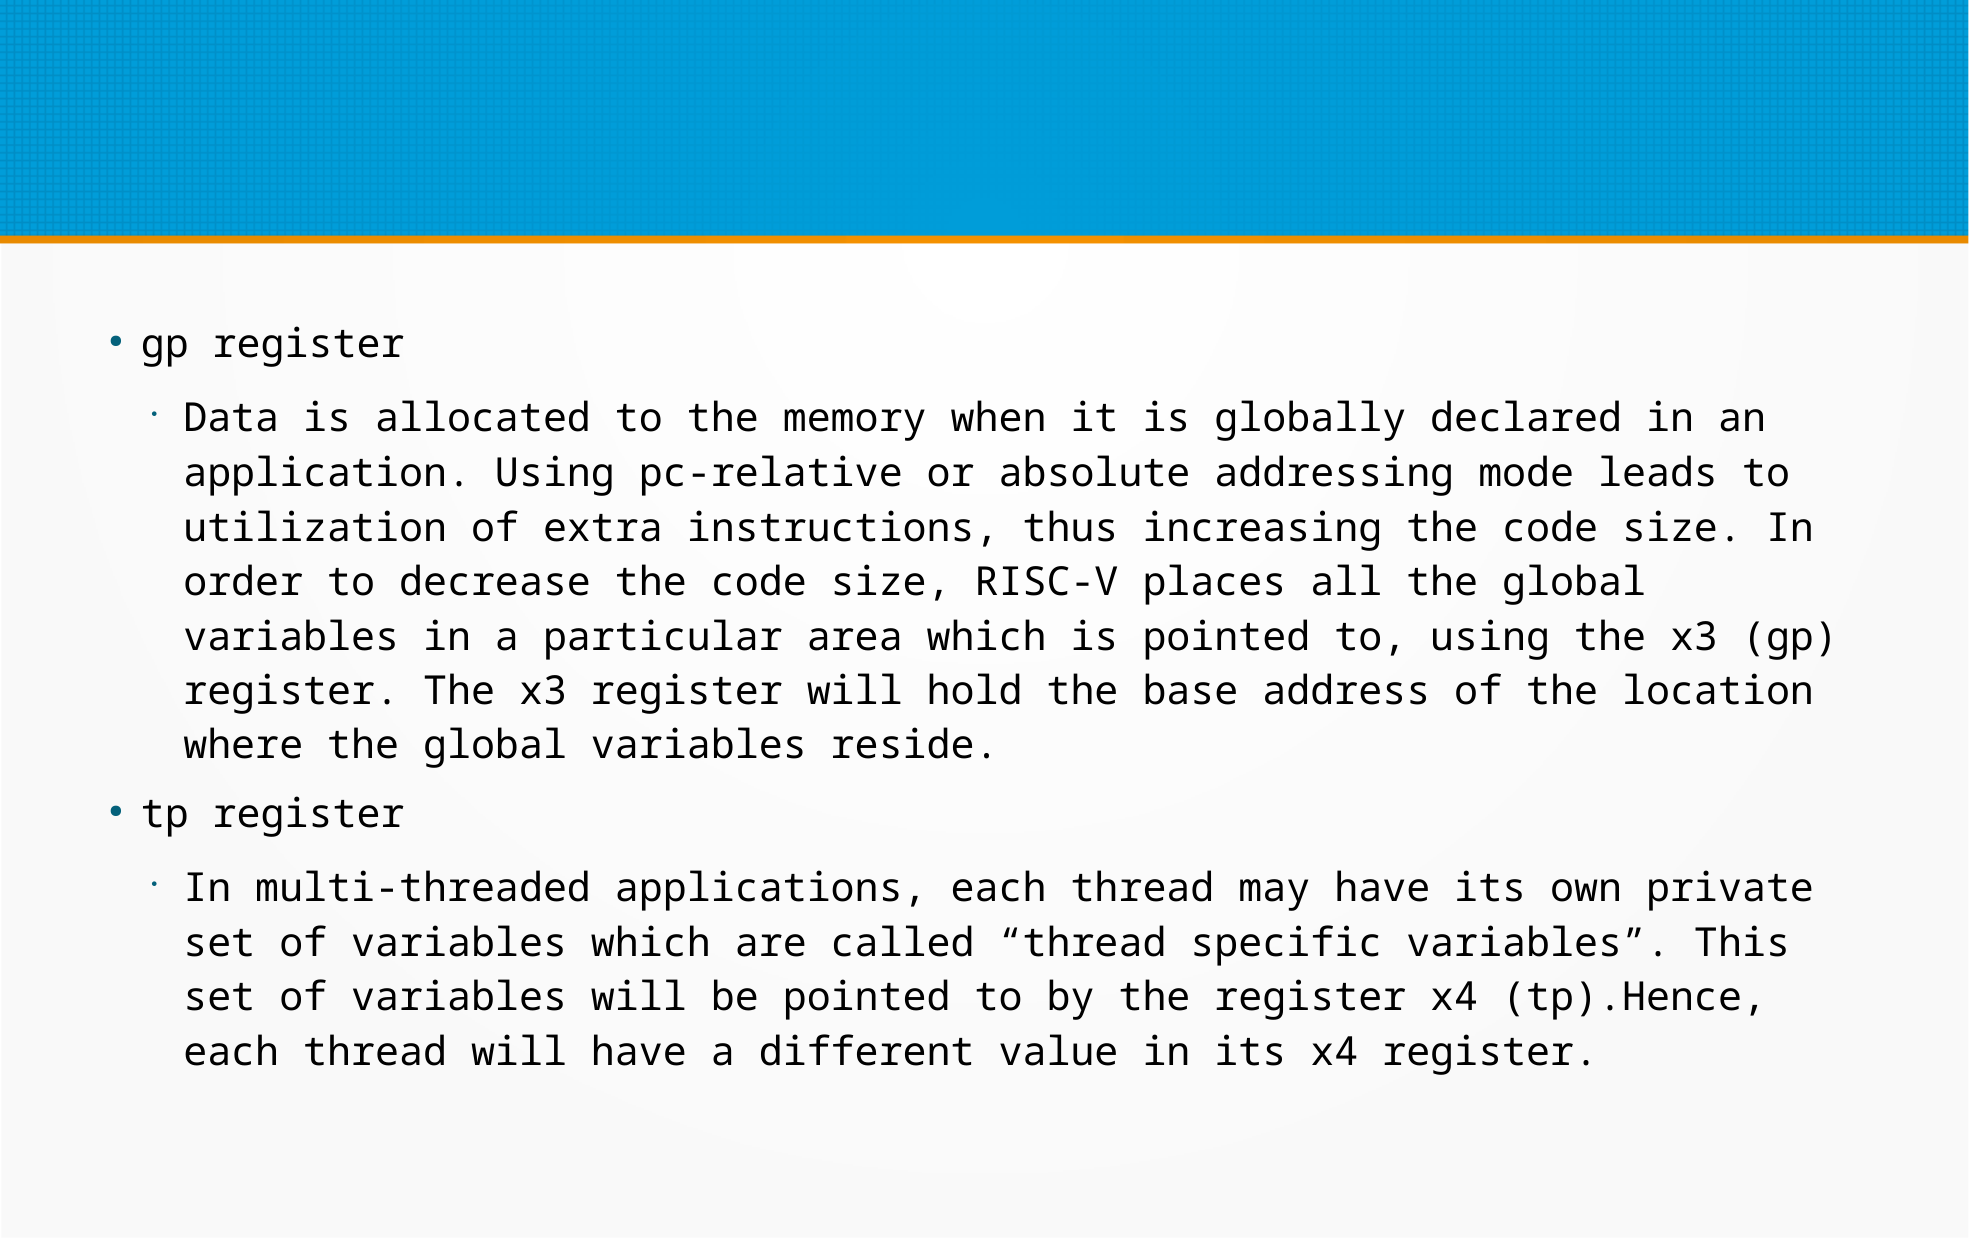

#
gp register
Data is allocated to the memory when it is globally declared in an application. Using pc-relative or absolute addressing mode leads to utilization of extra instructions, thus increasing the code size. In order to decrease the code size, RISC-V places all the global variables in a particular area which is pointed to, using the x3 (gp) register. The x3 register will hold the base address of the location where the global variables reside.
tp register
In multi-threaded applications, each thread may have its own private set of variables which are called “thread specific variables”. This set of variables will be pointed to by the register x4 (tp).Hence, each thread will have a different value in its x4 register.